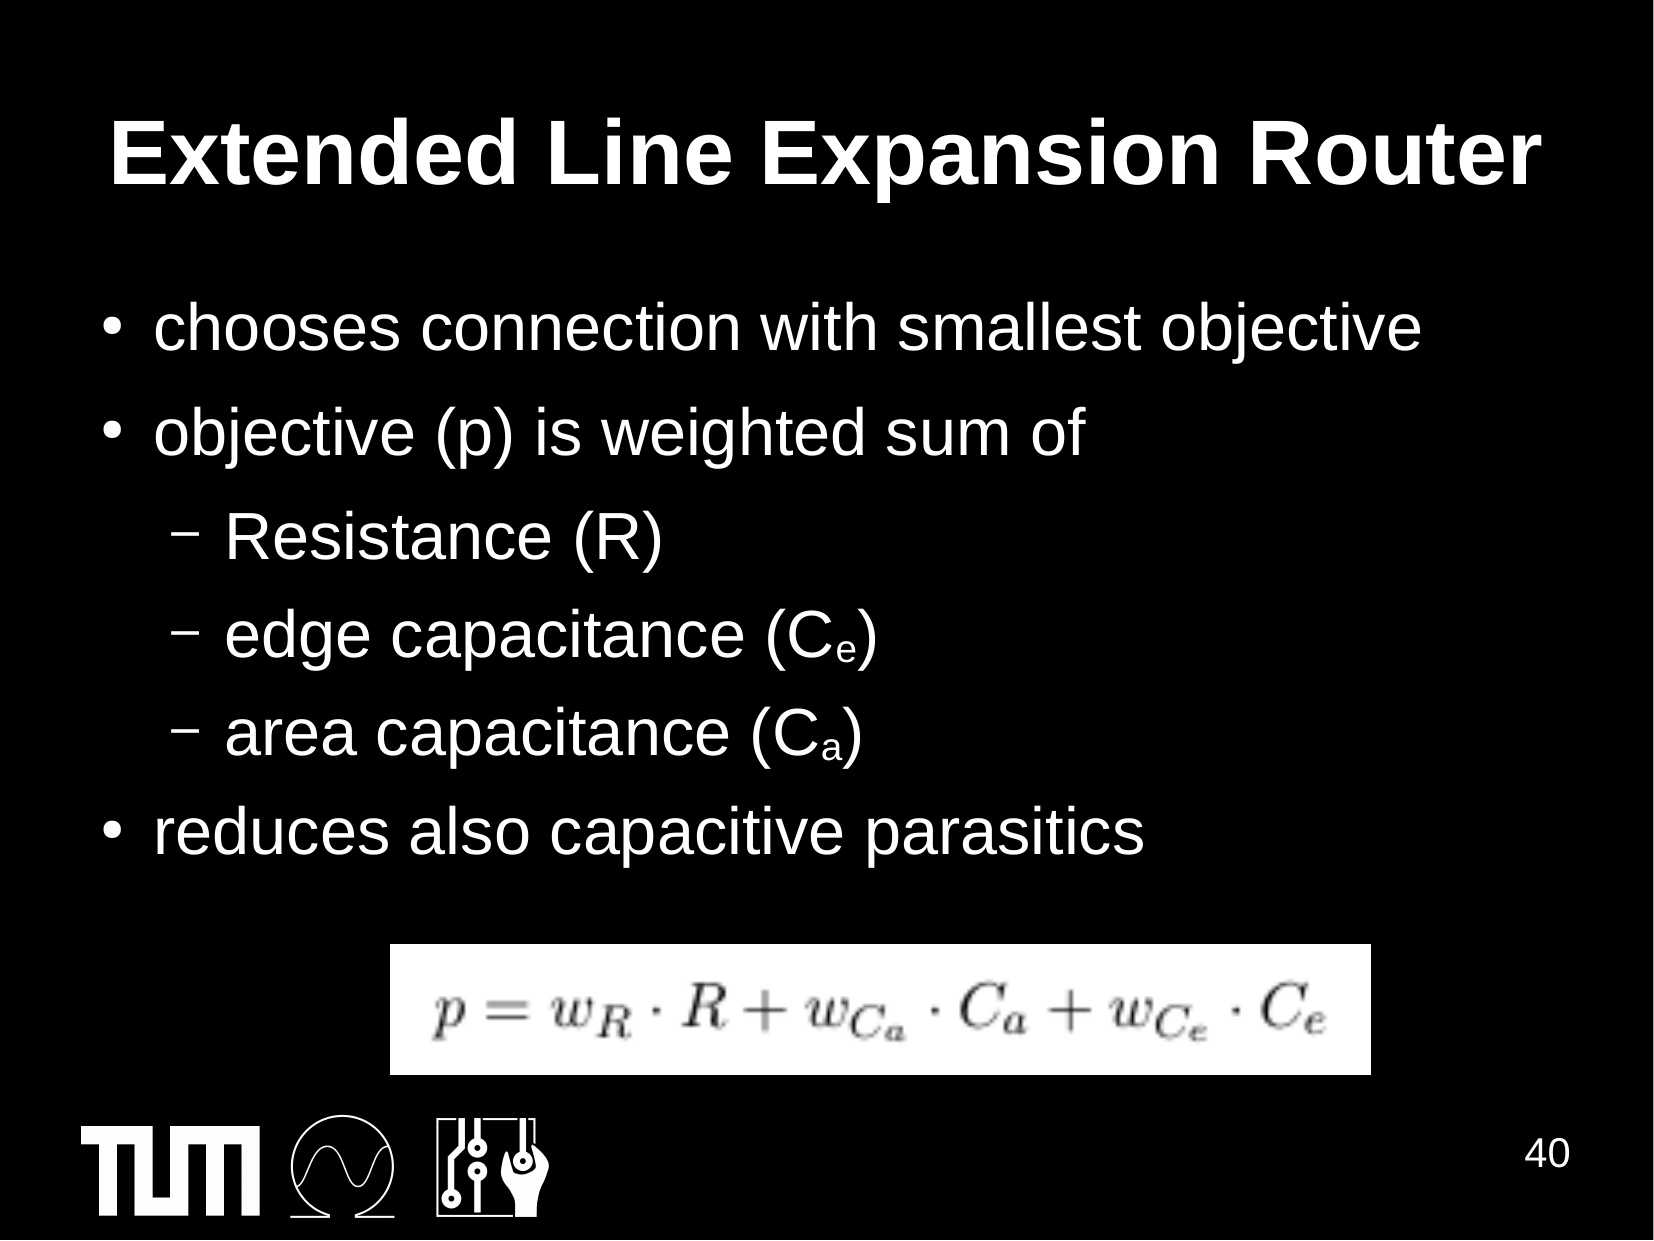

# Extended Line Expansion Router
chooses connection with smallest objective
objective (p) is weighted sum of
Resistance (R)
edge capacitance (Ce)
area capacitance (Ca)
reduces also capacitive parasitics
40